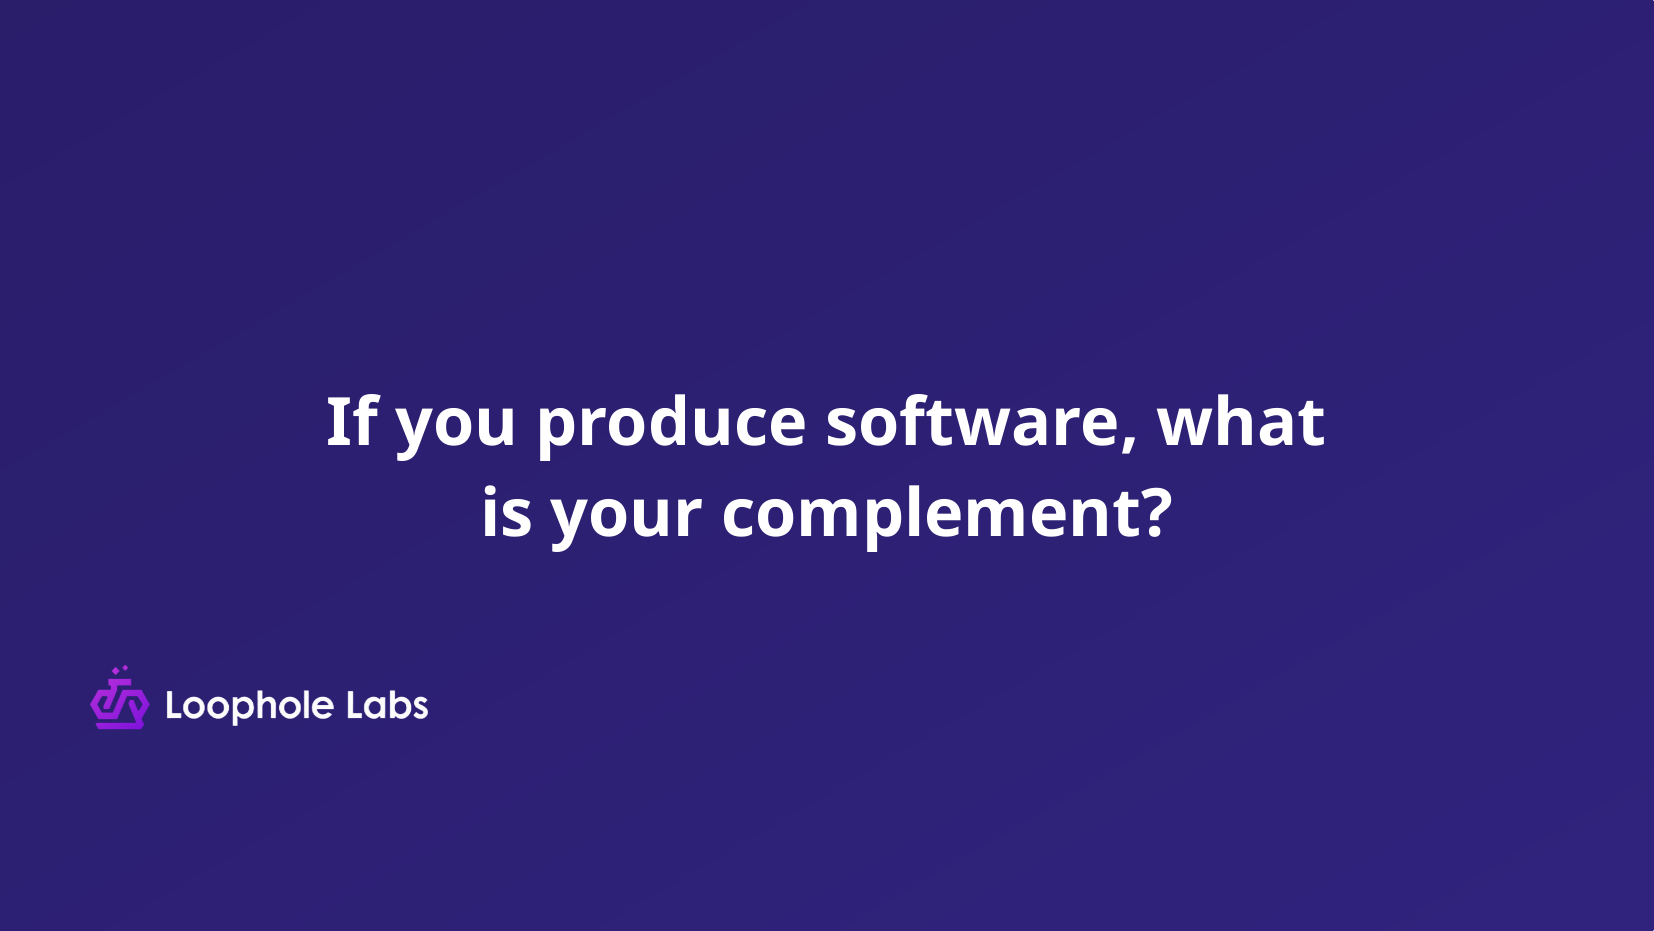

# If you produce software, what is your complement?